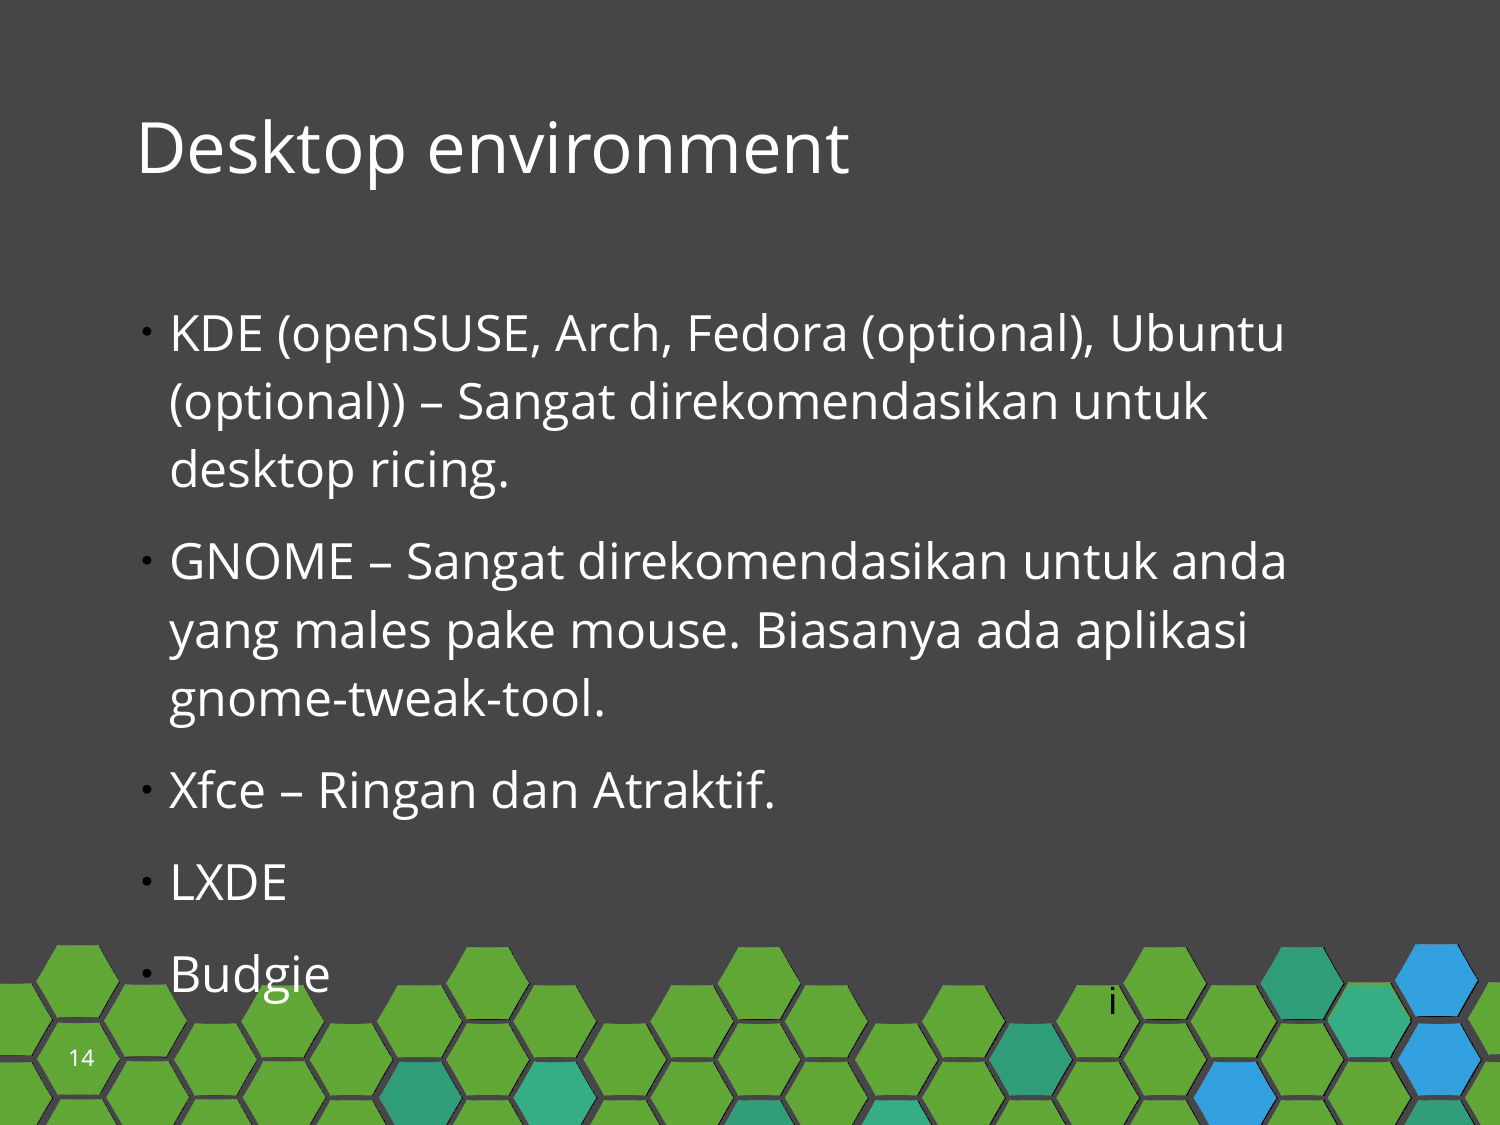

# Desktop environment
KDE (openSUSE, Arch, Fedora (optional), Ubuntu (optional)) – Sangat direkomendasikan untuk desktop ricing.
GNOME – Sangat direkomendasikan untuk anda yang males pake mouse. Biasanya ada aplikasi gnome-tweak-tool.
Xfce – Ringan dan Atraktif.
LXDE
Budgie
i